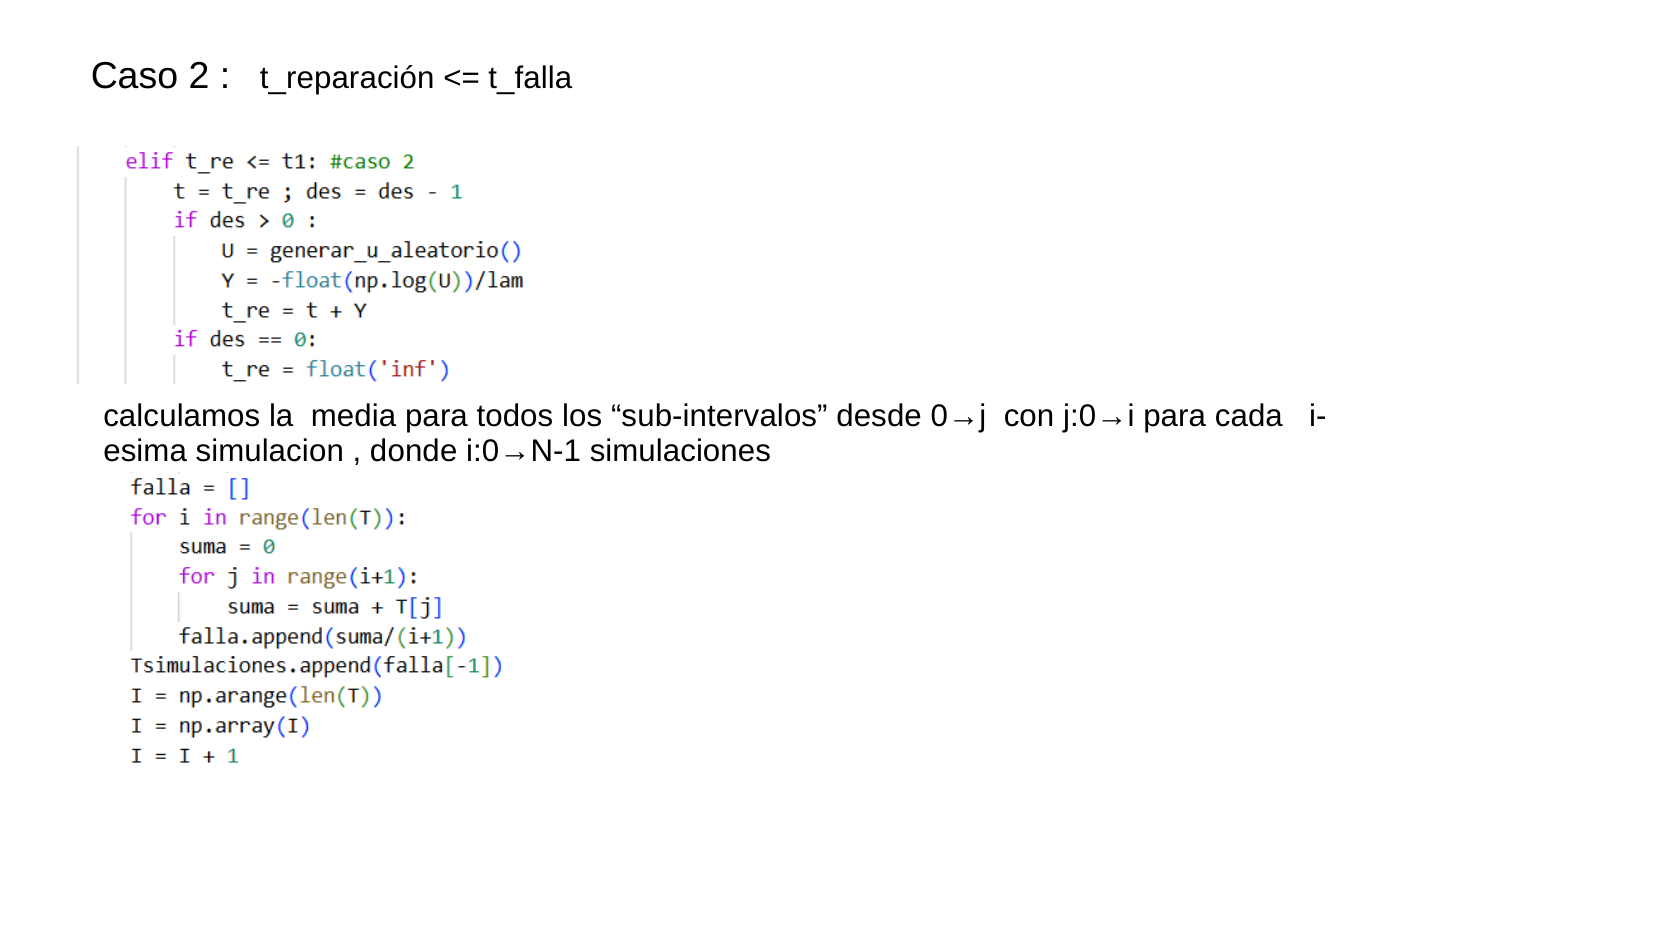

Caso 2 : t_reparación <= t_falla
calculamos la media para todos los “sub-intervalos” desde 0→j con j:0→i para cada i-esima simulacion , donde i:0→N-1 simulaciones